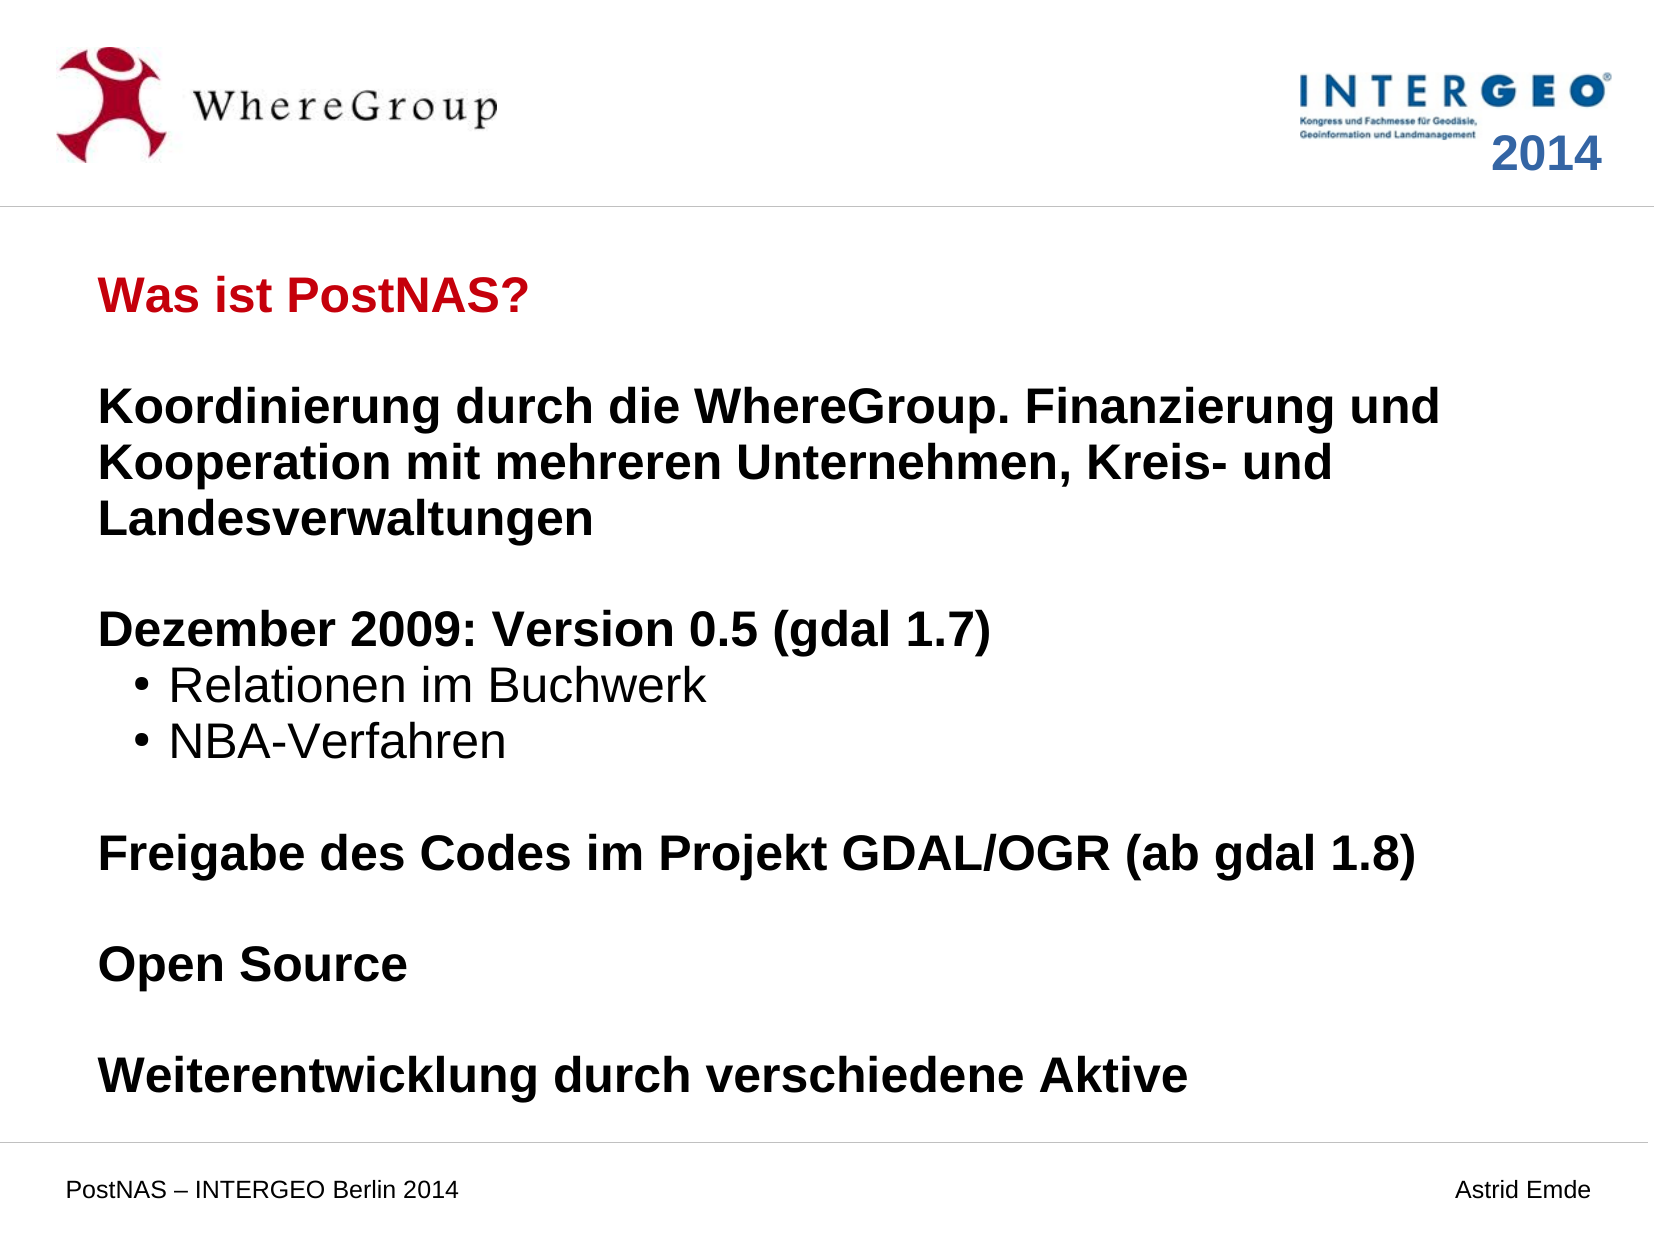

Was ist PostNAS?
Koordinierung durch die WhereGroup. Finanzierung und
Kooperation mit mehreren Unternehmen, Kreis- und
Landesverwaltungen
Dezember 2009: Version 0.5 (gdal 1.7)
Relationen im Buchwerk
NBA-Verfahren
Freigabe des Codes im Projekt GDAL/OGR (ab gdal 1.8)
Open Source
Weiterentwicklung durch verschiedene Aktive